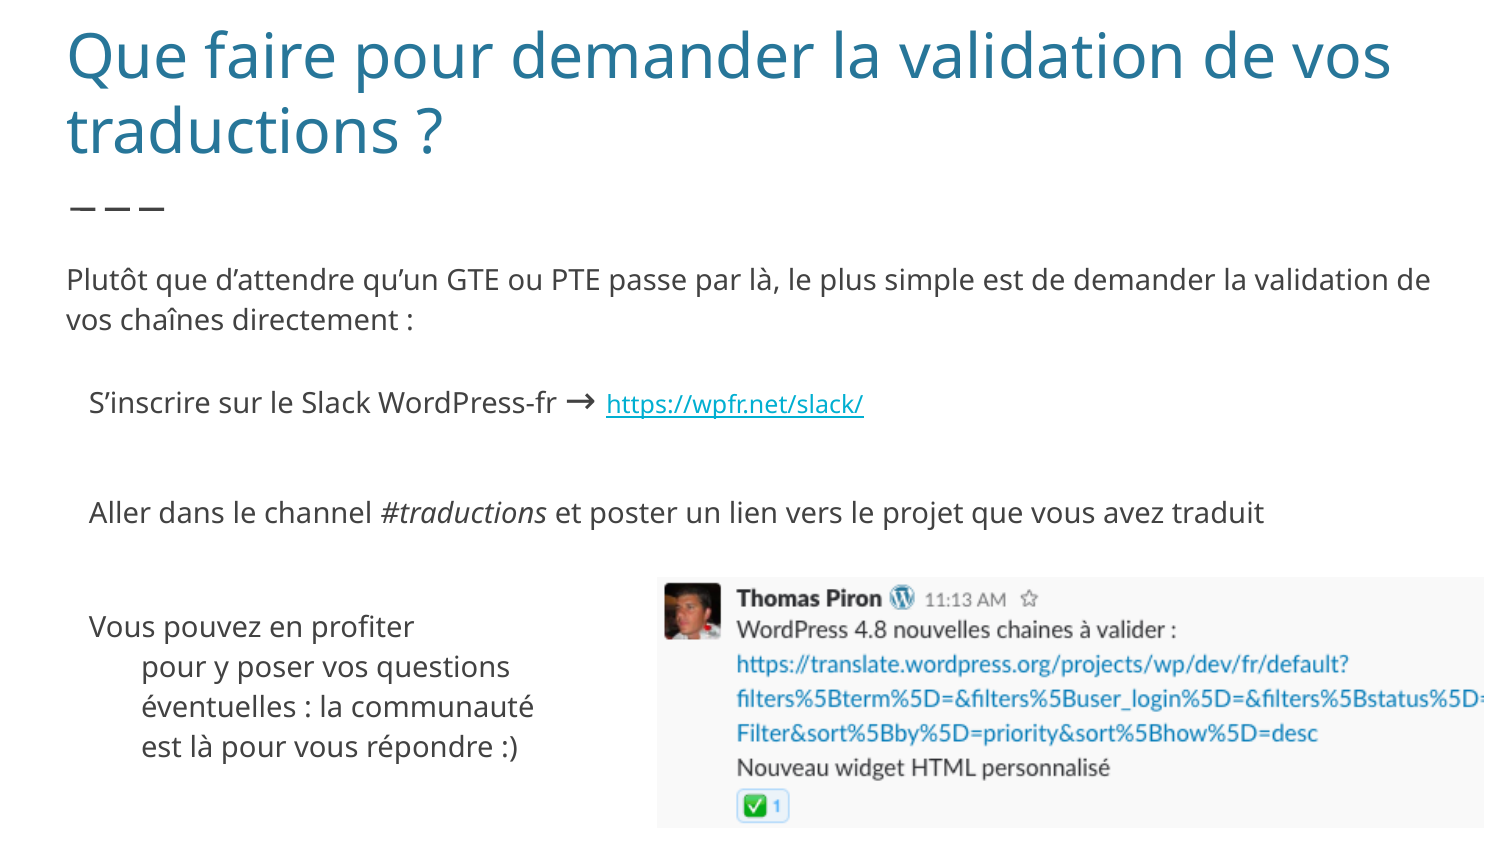

# Que faire pour demander la validation de vos traductions ?
Plutôt que d’attendre qu’un GTE ou PTE passe par là, le plus simple est de demander la validation de vos chaînes directement :
S’inscrire sur le Slack WordPress-fr → https://wpfr.net/slack/
Aller dans le channel #traductions et poster un lien vers le projet que vous avez traduit
Vous pouvez en profiter
pour y poser vos questions
éventuelles : la communauté
est là pour vous répondre :)